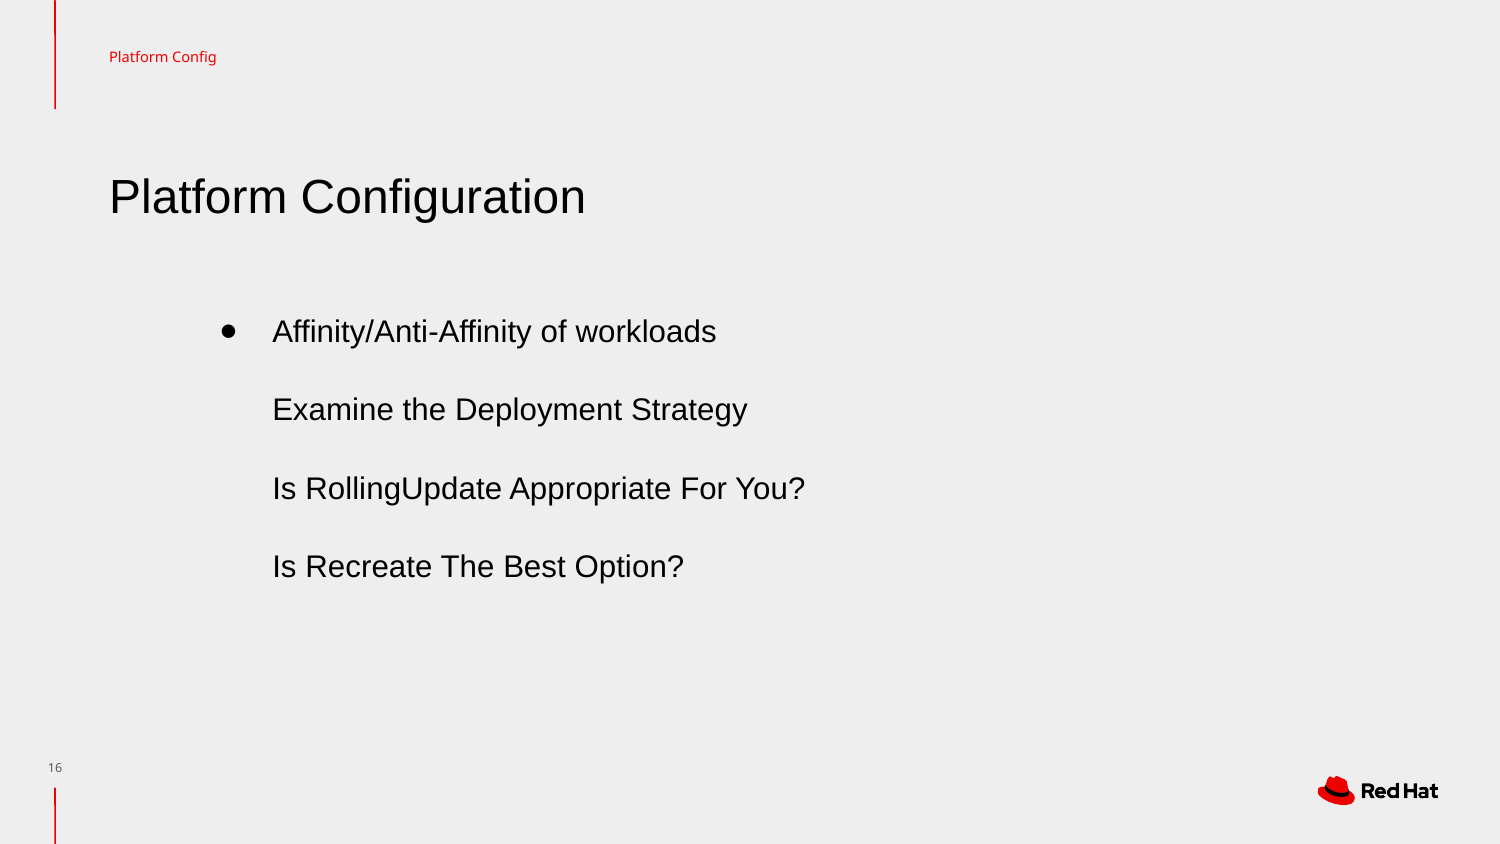

# Platform Config
Platform Configuration
Affinity/Anti-Affinity of workloads
Examine the Deployment Strategy
Is RollingUpdate Appropriate For You?
Is Recreate The Best Option?